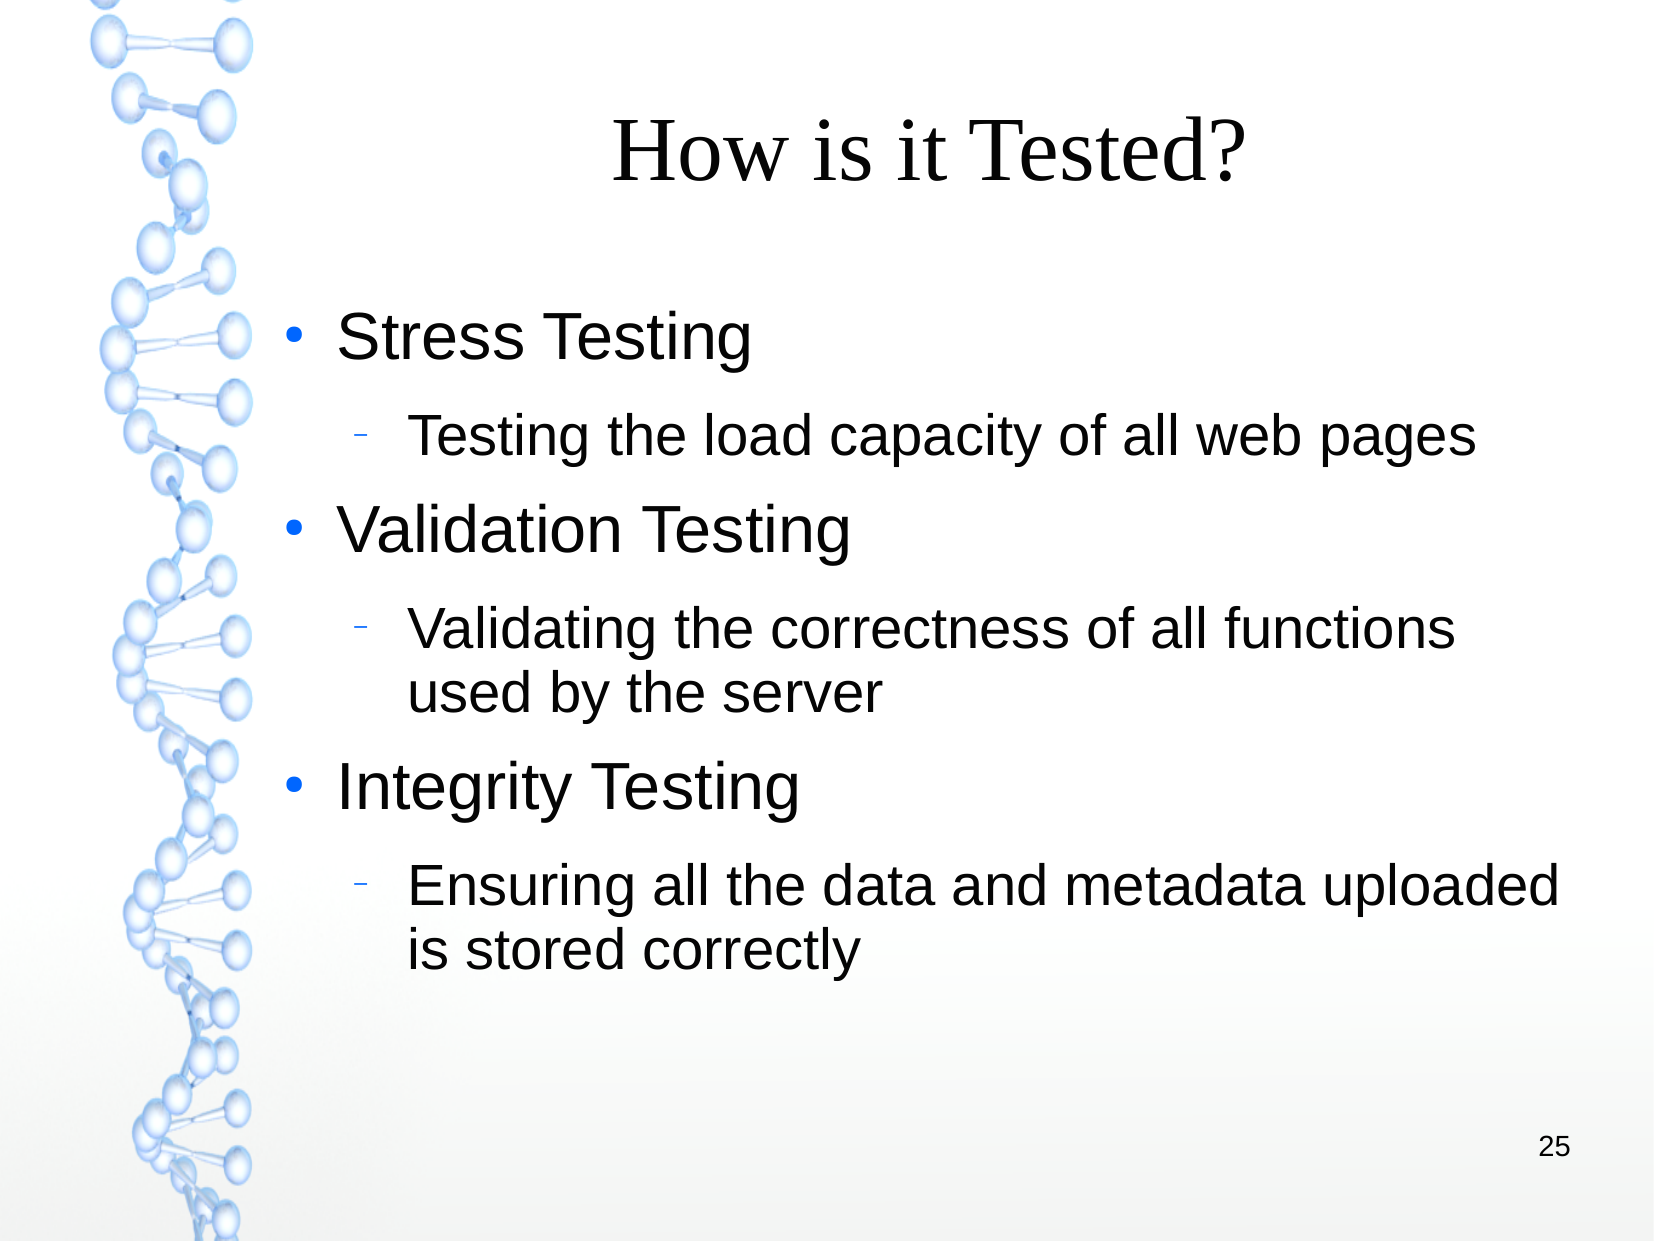

# How is it Tested?
Stress Testing
Testing the load capacity of all web pages
Validation Testing
Validating the correctness of all functions used by the server
Integrity Testing
Ensuring all the data and metadata uploaded is stored correctly
25